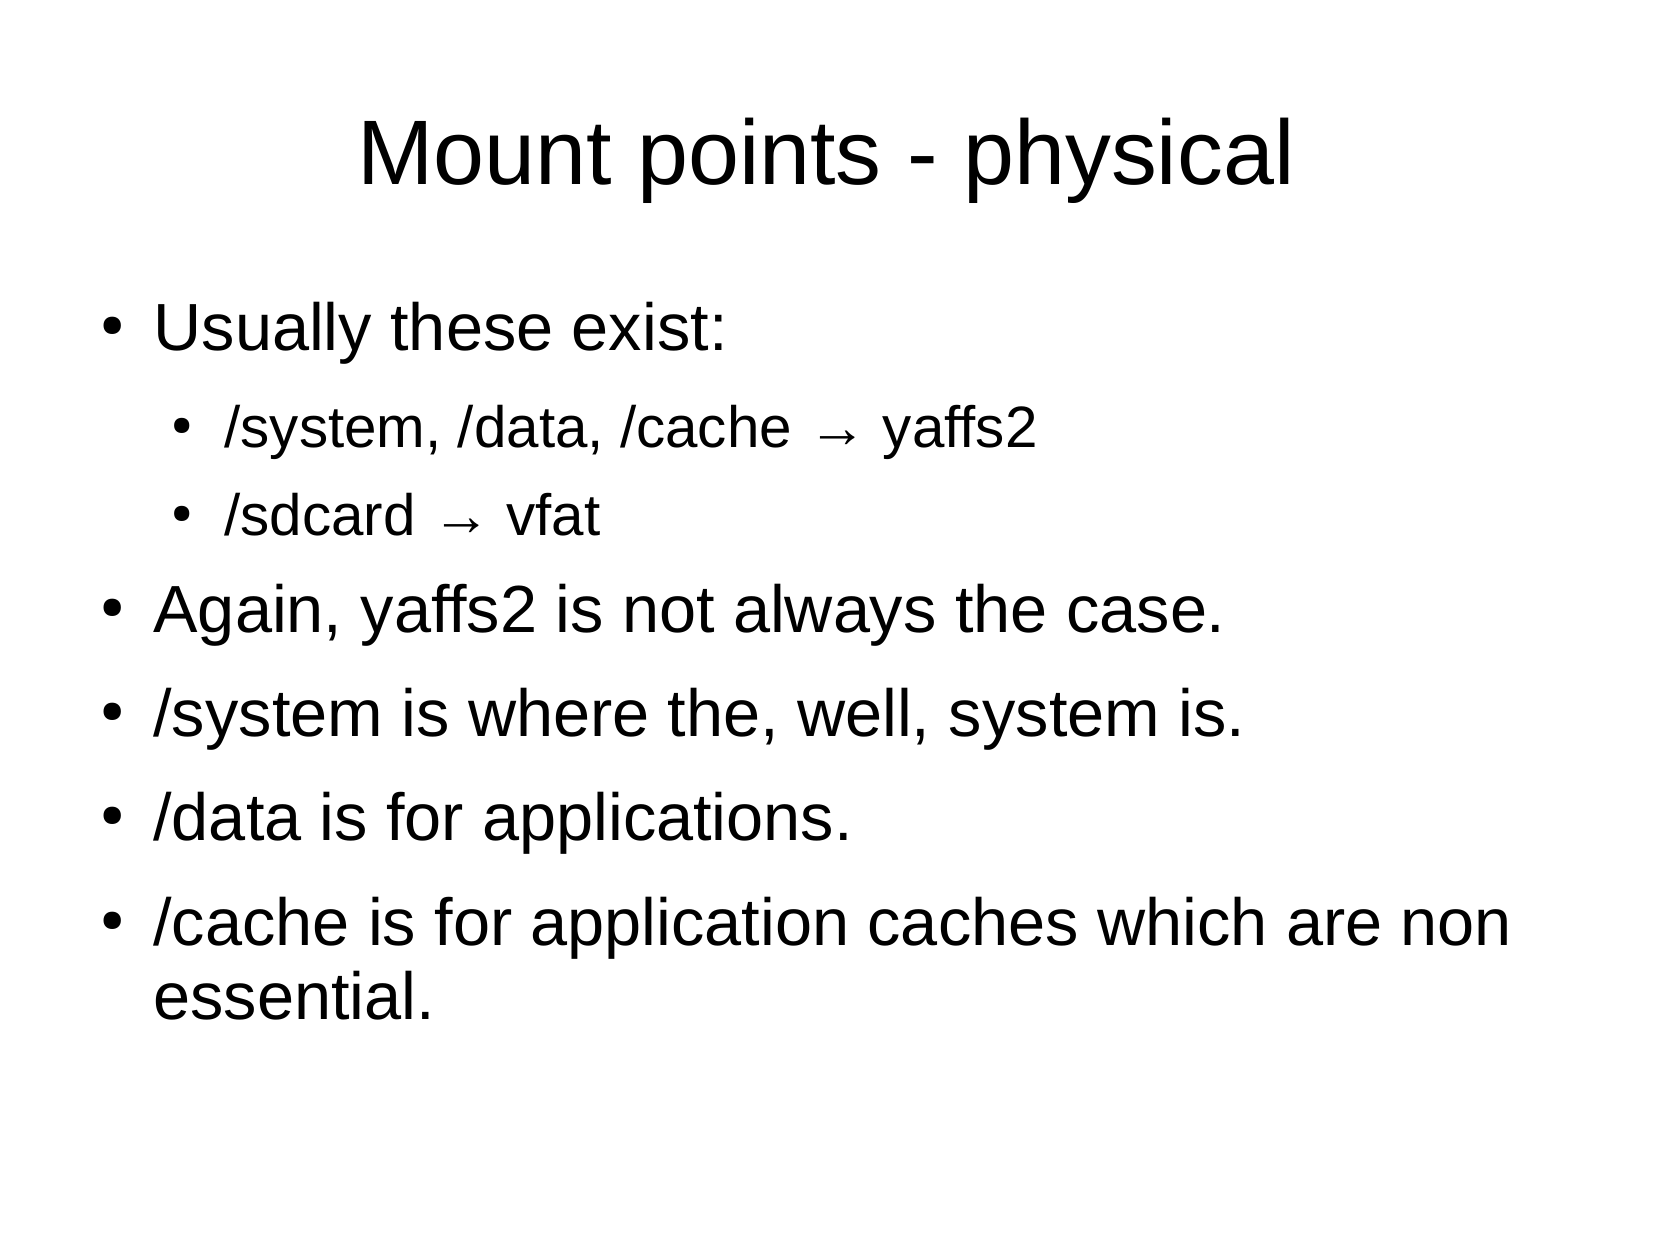

# Mount points - physical
Usually these exist:
/system, /data, /cache → yaffs2
/sdcard → vfat
Again, yaffs2 is not always the case.
/system is where the, well, system is.
/data is for applications.
/cache is for application caches which are non essential.